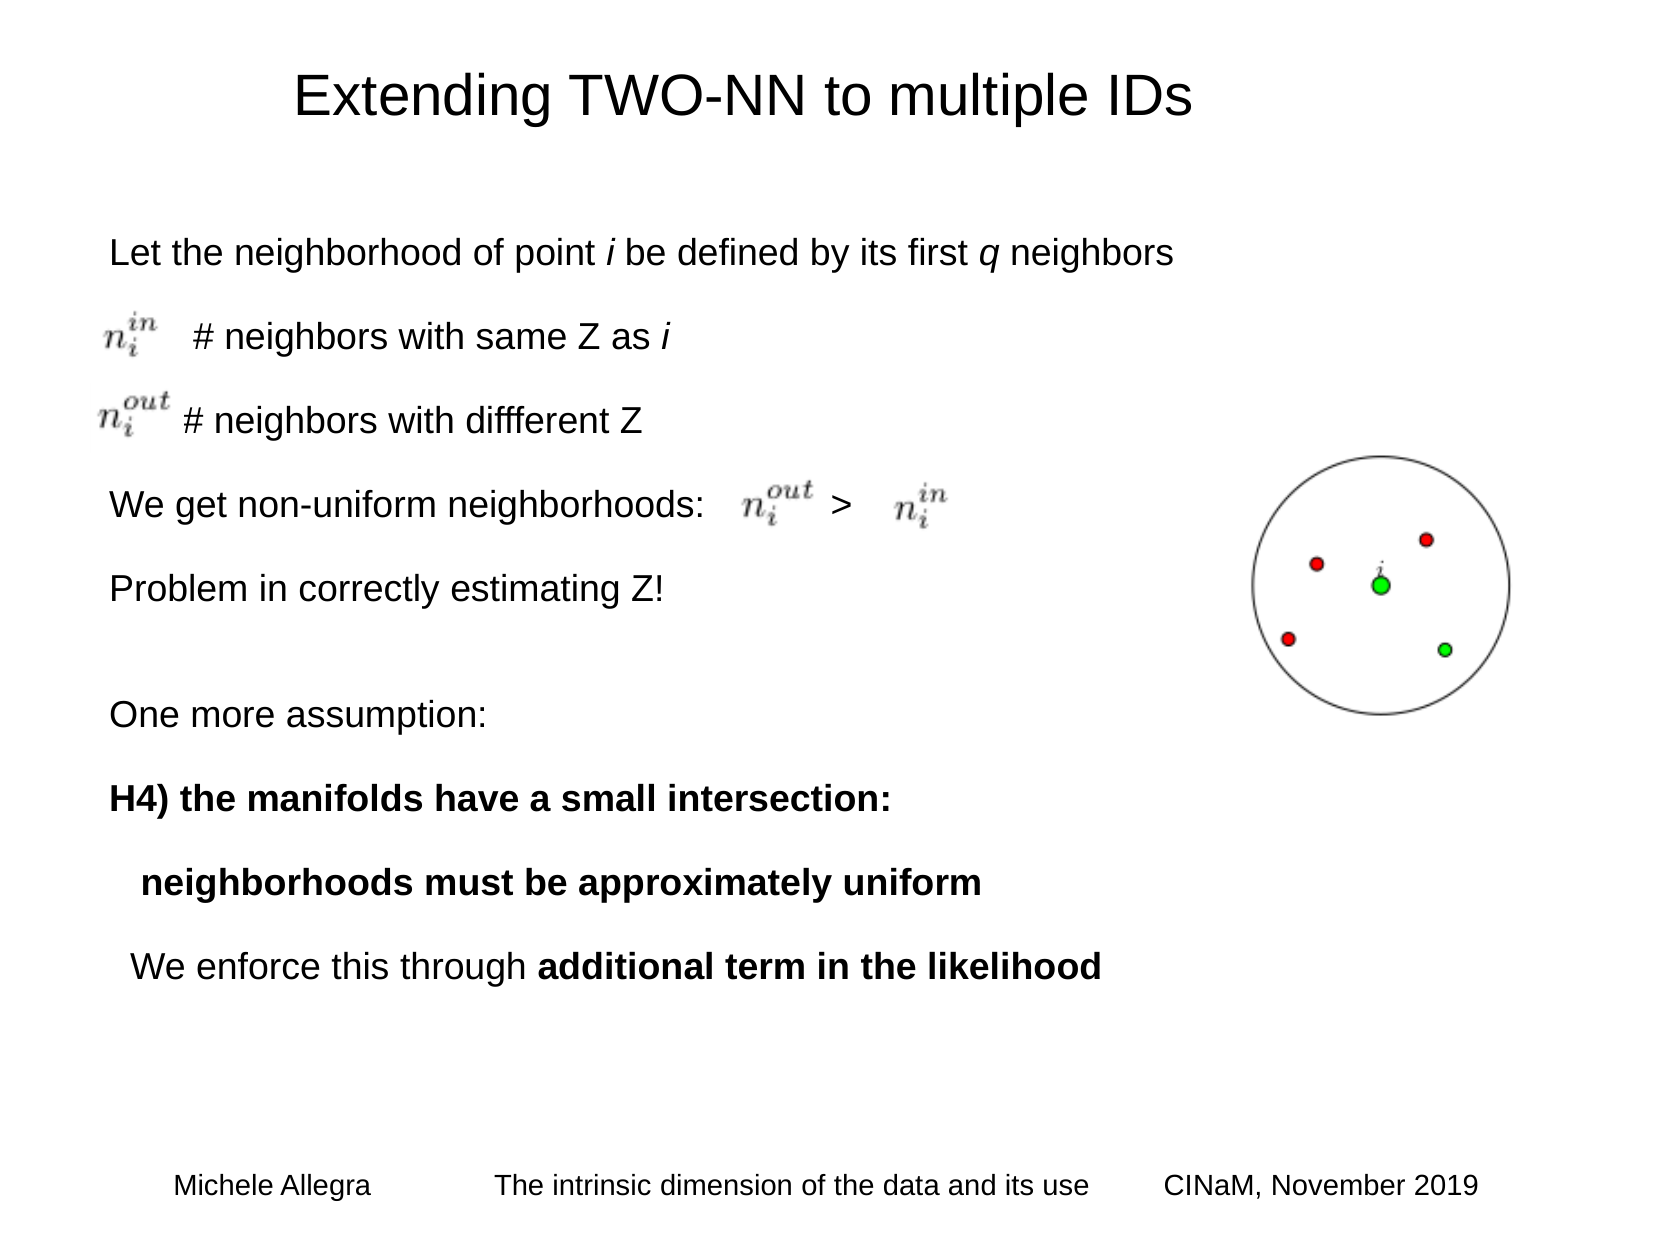

# Extending TWO-NN to multiple IDs
Let the neighborhood of point i be defined by its first q neighbors
 # neighbors with same Z as i
 # neighbors with diffferent Z
We get non-uniform neighborhoods: >
Problem in correctly estimating Z!
One more assumption:
H4) the manifolds have a small intersection:
 neighborhoods must be approximately uniform
 We enforce this through additional term in the likelihood
 Probability that two neighbors are in the same manifold
Michele Allegra The intrinsic dimension of the data and its use CINaM, November 2019